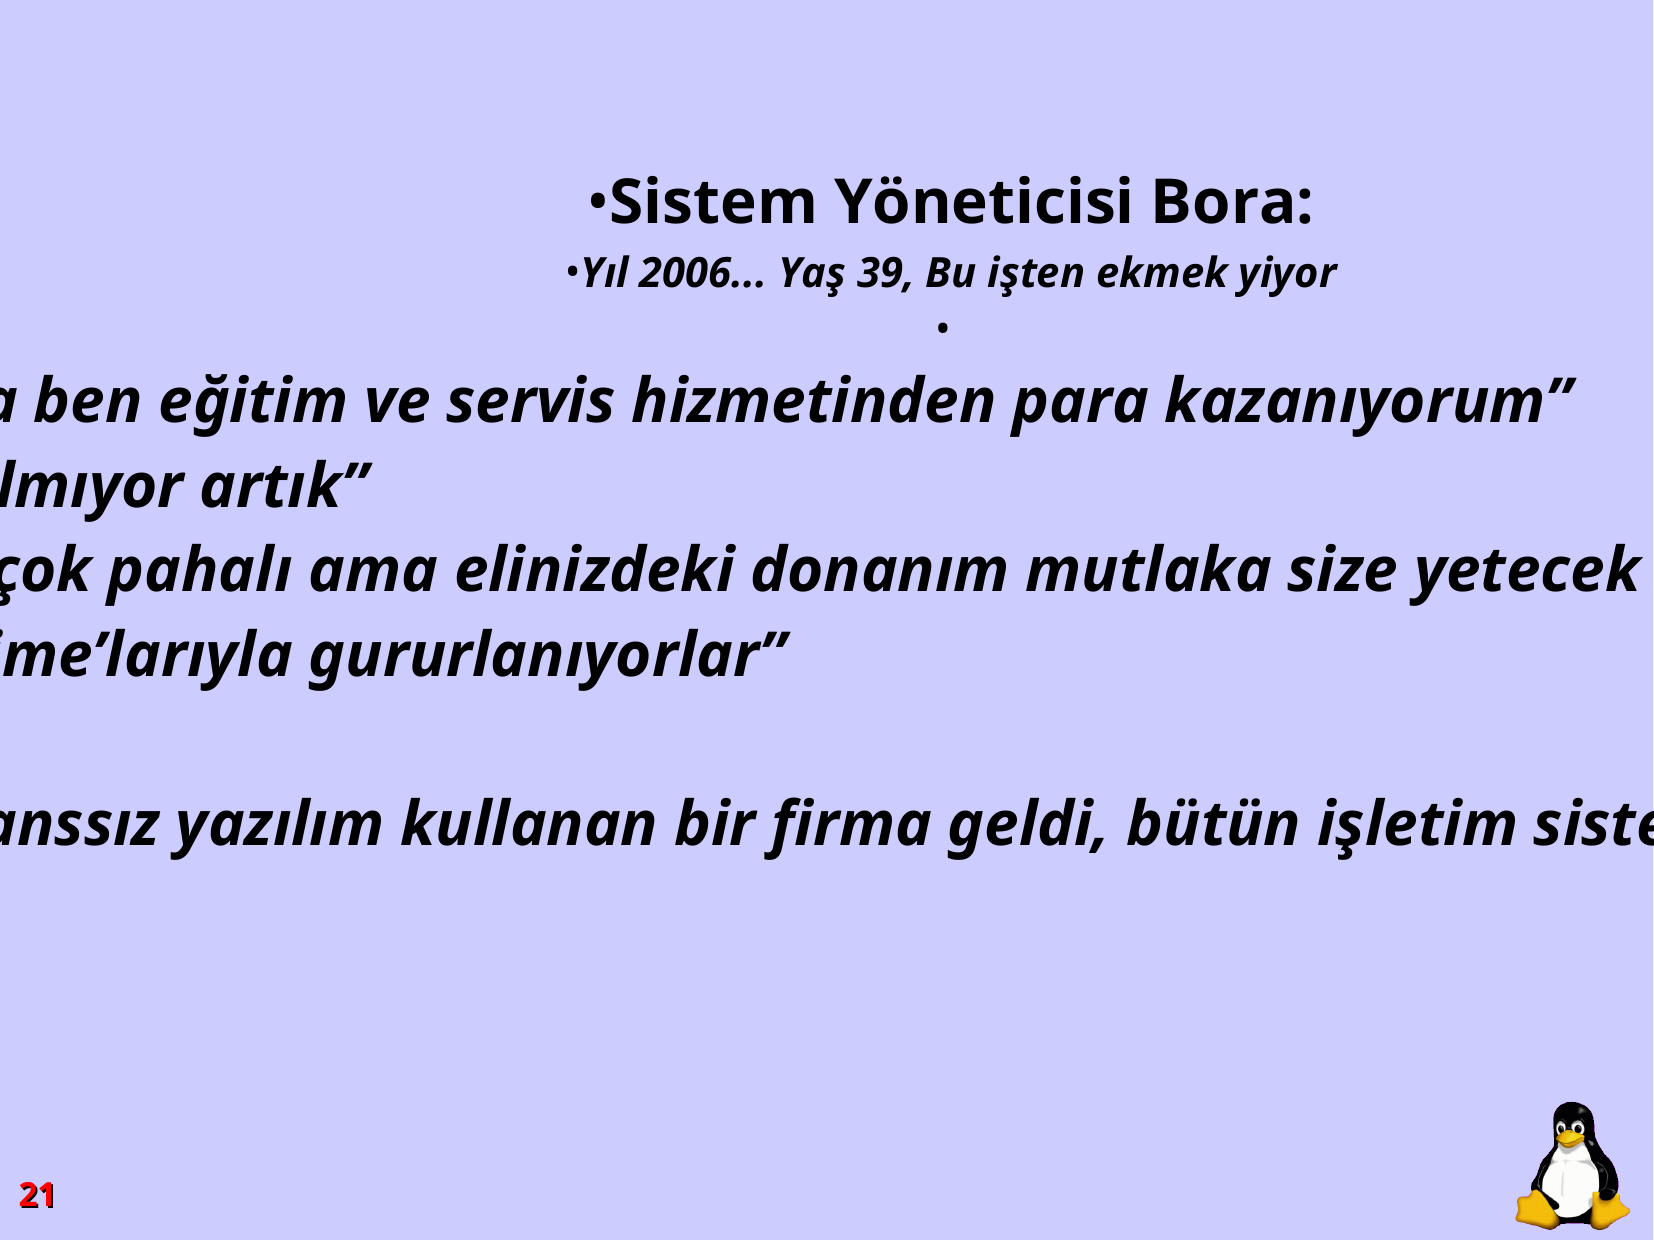

Kıyas
Sistem Yöneticisi Bora:
Yıl 2006... Yaş 39, Bu işten ekmek yiyor
 “Ürün ücretsiz ama ben eğitim ve servis hizmetinden para kazanıyorum”
 “Gözüm arkada kalmıyor artık”
 “Donanımlar hala çok pahalı ama elinizdeki donanım mutlaka size yetecek şekilde bir Linux çalıştırır...”
 “Müşterilerim Uptime’larıyla gururlanıyorlar”
Geçenlerde linanssız yazılım kullanan bir firma geldi, bütün işletim sistemlerini Linux'a taşıdık..